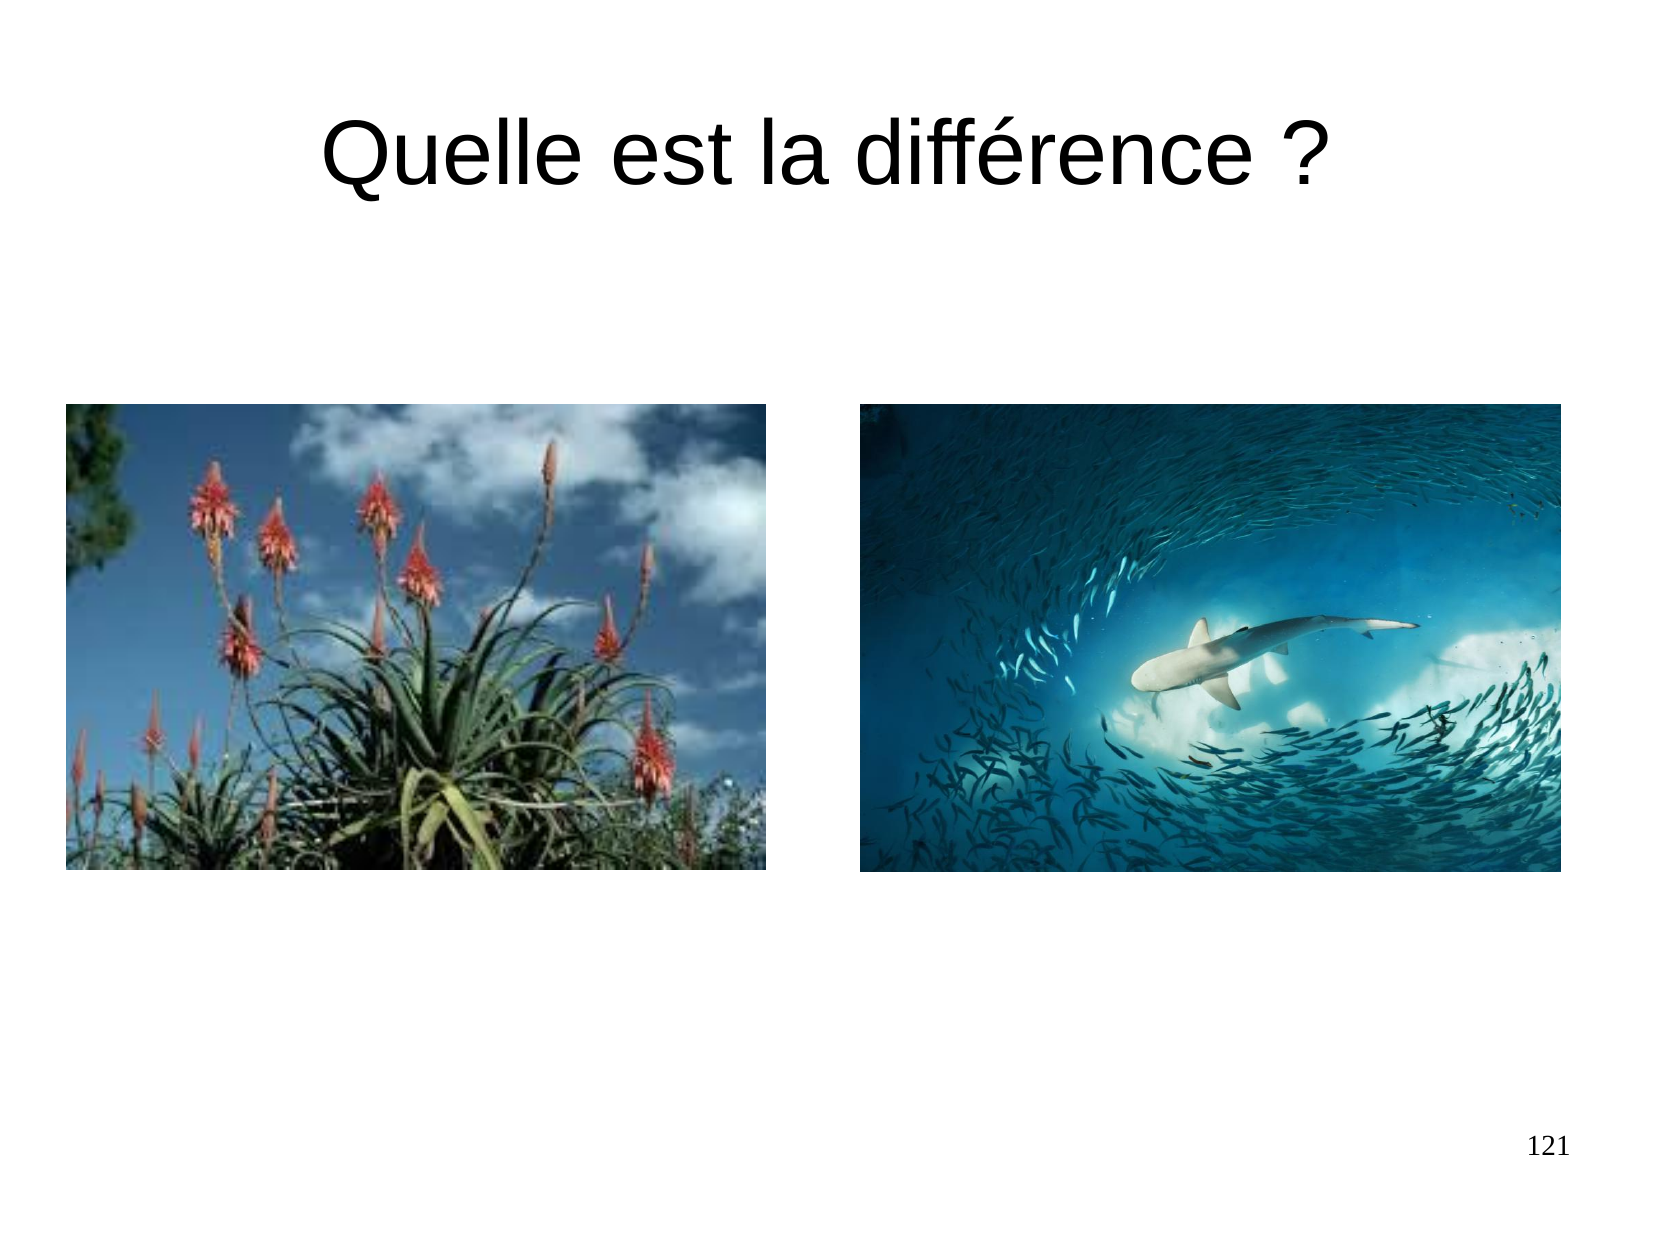

# Quelle est la différence ?
121